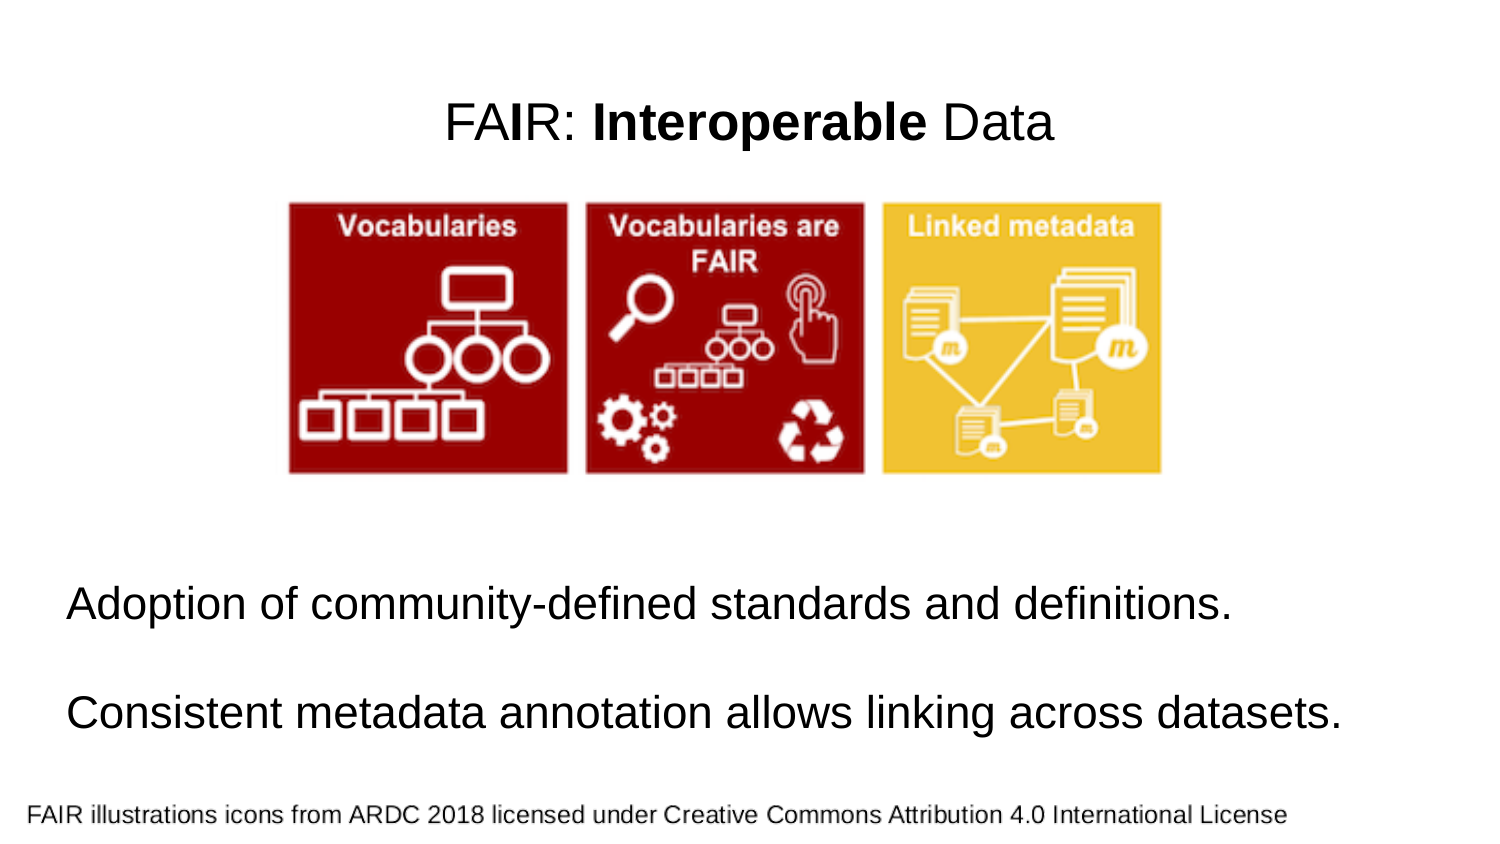

FAIR: Interoperable Data
Adoption of community-defined standards and definitions.
Consistent metadata annotation allows linking across datasets.